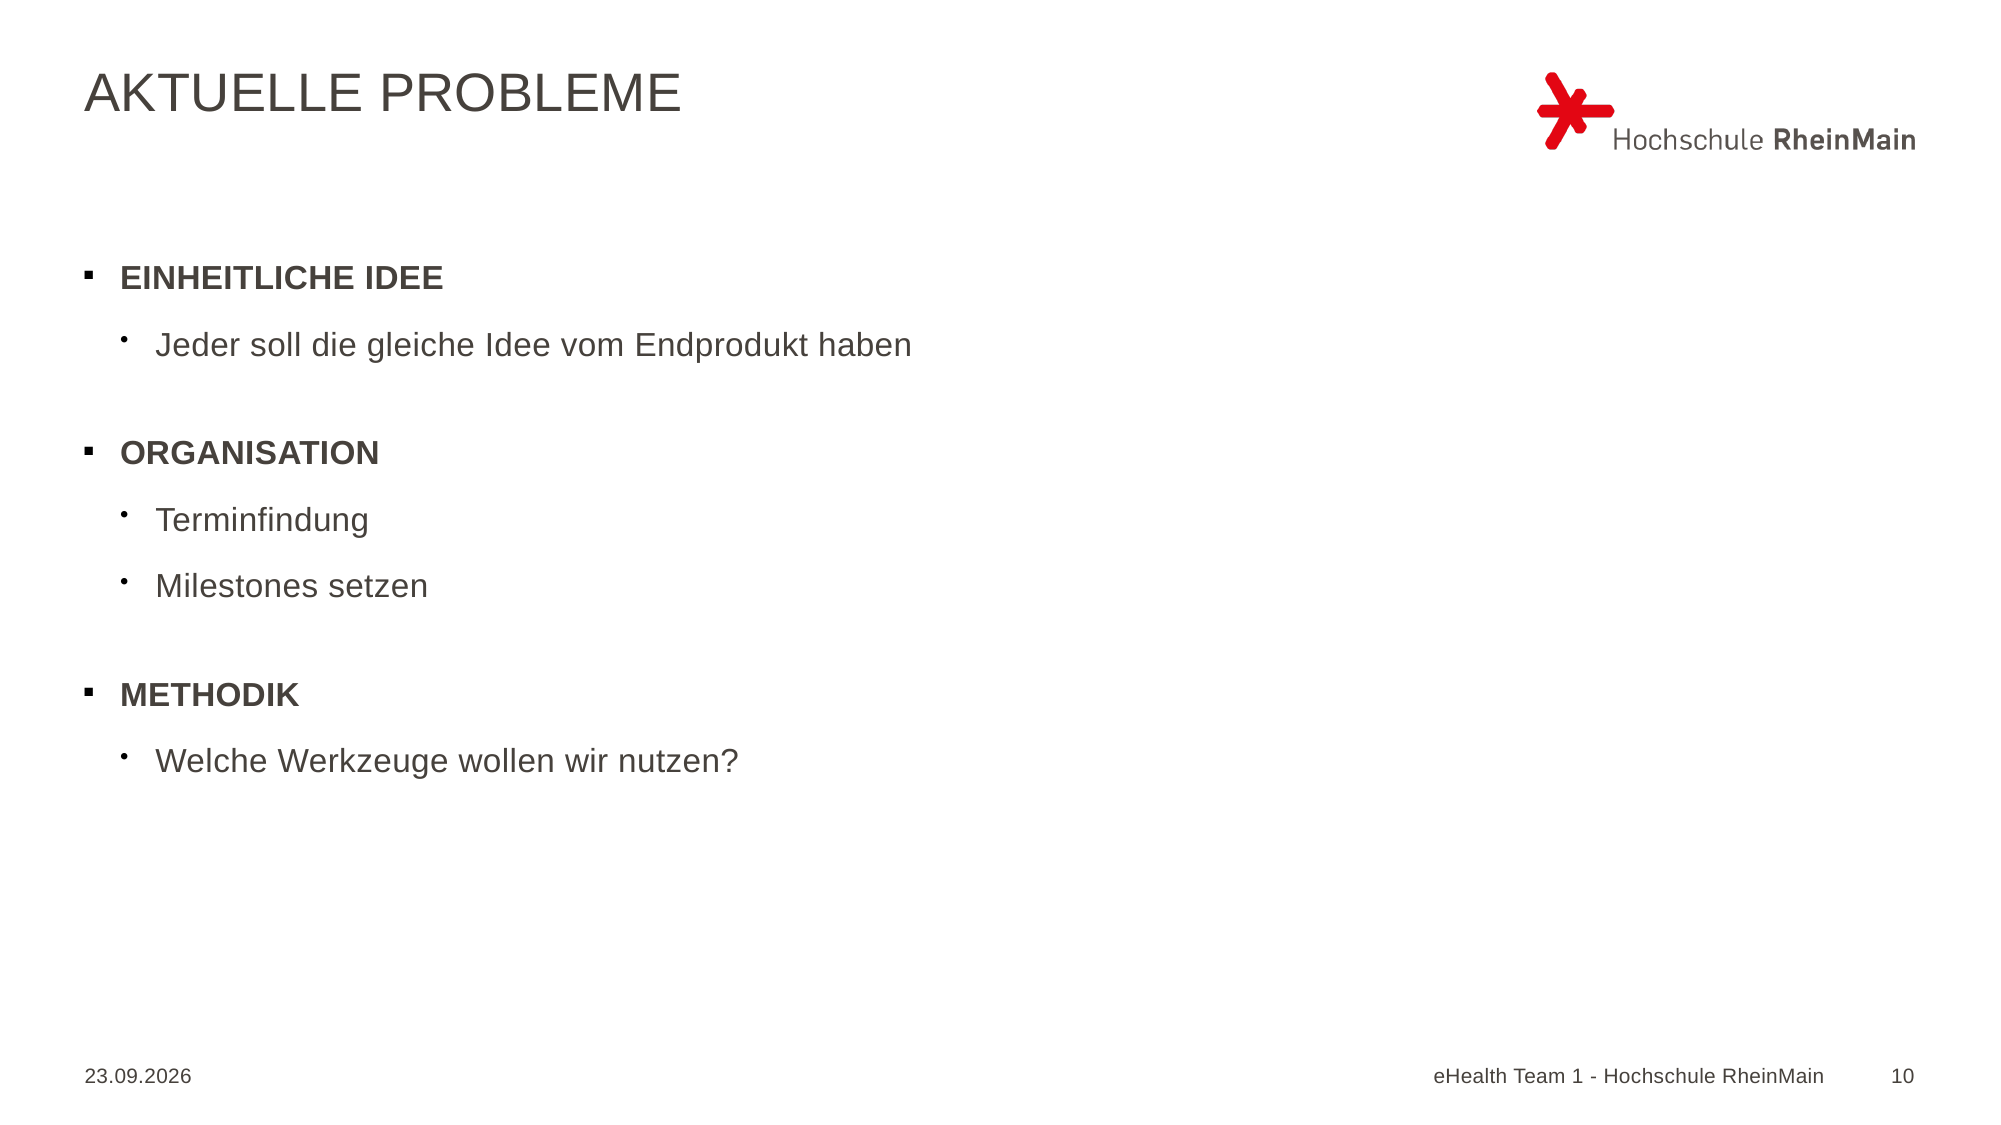

AKTUELLE PROBLEME
# EINHEITLICHE IDEE
Jeder soll die gleiche Idee vom Endprodukt haben
ORGANISATION
Terminfindung
Milestones setzen
METHODIK
Welche Werkzeuge wollen wir nutzen?
eHealth Team 1 - Hochschule RheinMain